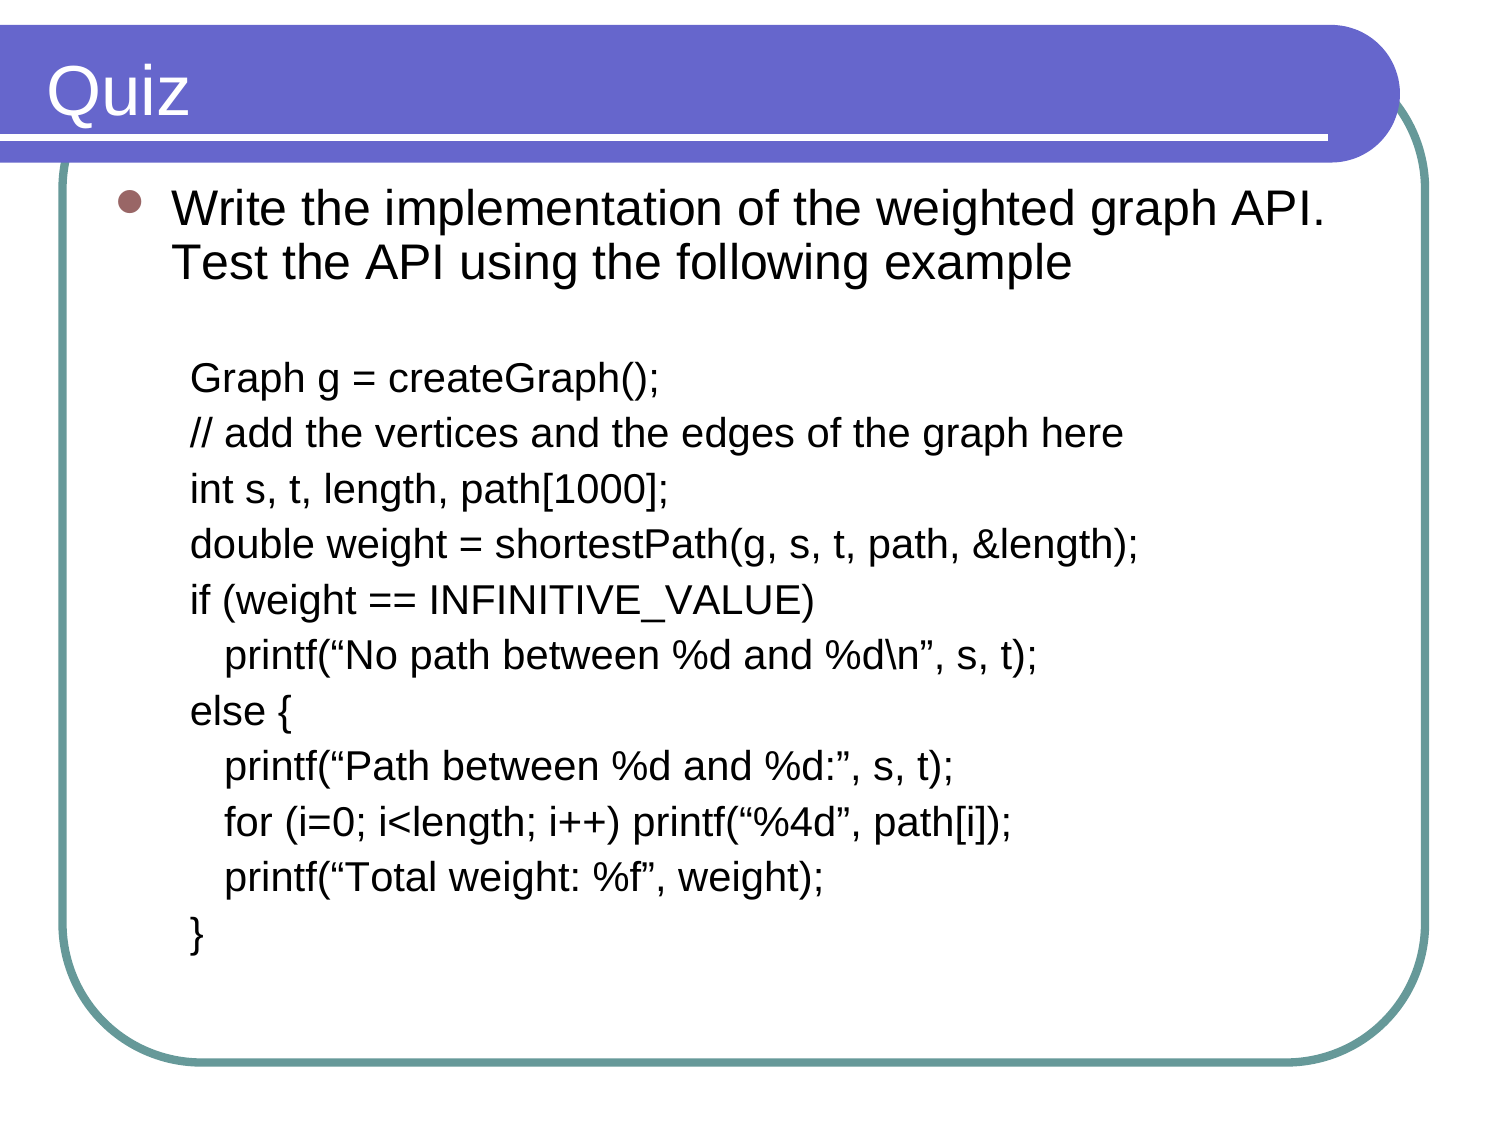

# Quiz
Write the implementation of the weighted graph API. Test the API using the following example
Graph g = createGraph();
// add the vertices and the edges of the graph here
int s, t, length, path[1000];
double weight = shortestPath(g, s, t, path, &length);
if (weight == INFINITIVE_VALUE)
 printf(“No path between %d and %d\n”, s, t);
else {
 printf(“Path between %d and %d:”, s, t);
 for (i=0; i<length; i++) printf(“%4d”, path[i]);
 printf(“Total weight: %f”, weight);
}